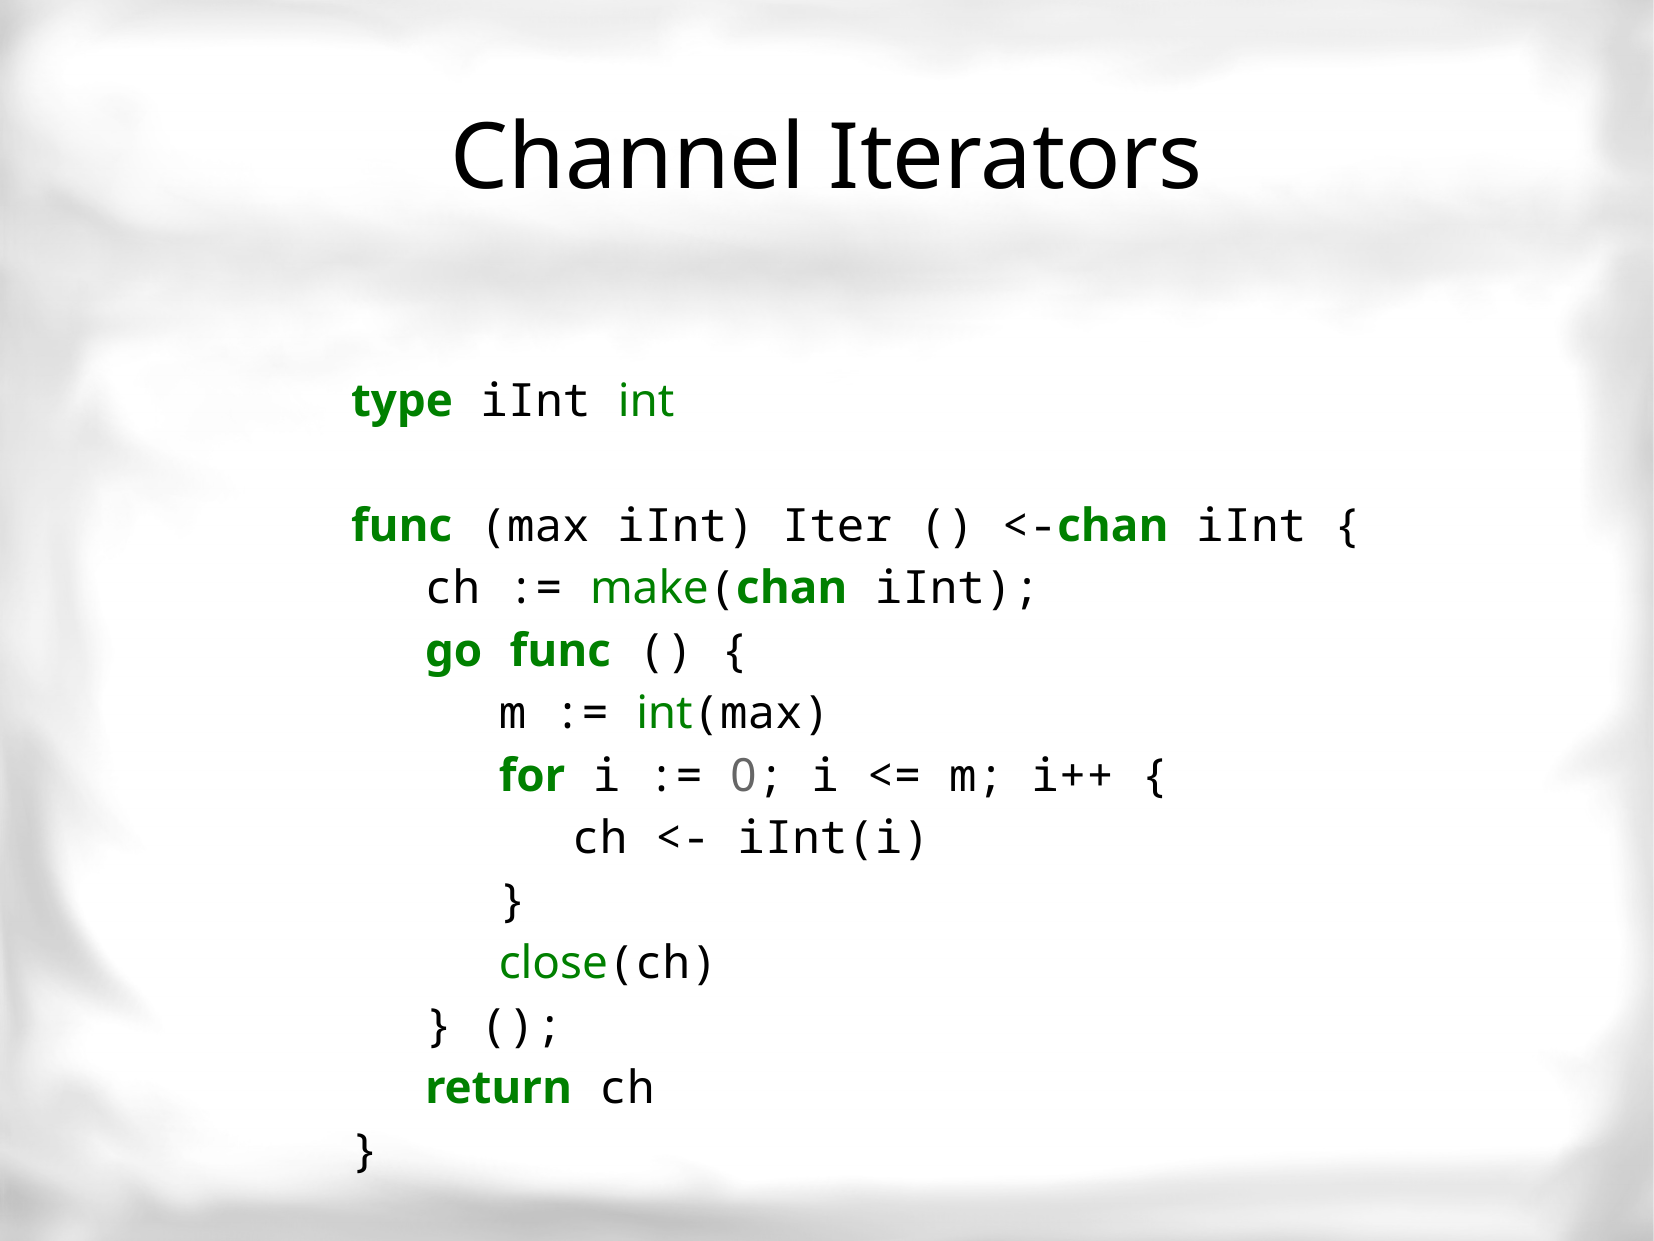

# Channel Iterators
type iInt int
func (max iInt) Iter () <-chan iInt {
	ch := make(chan iInt);
	go func () {
		m := int(max)
		for i := 0; i <= m; i++ {
			ch <- iInt(i)
		}
		close(ch)
	} ();
	return ch
}